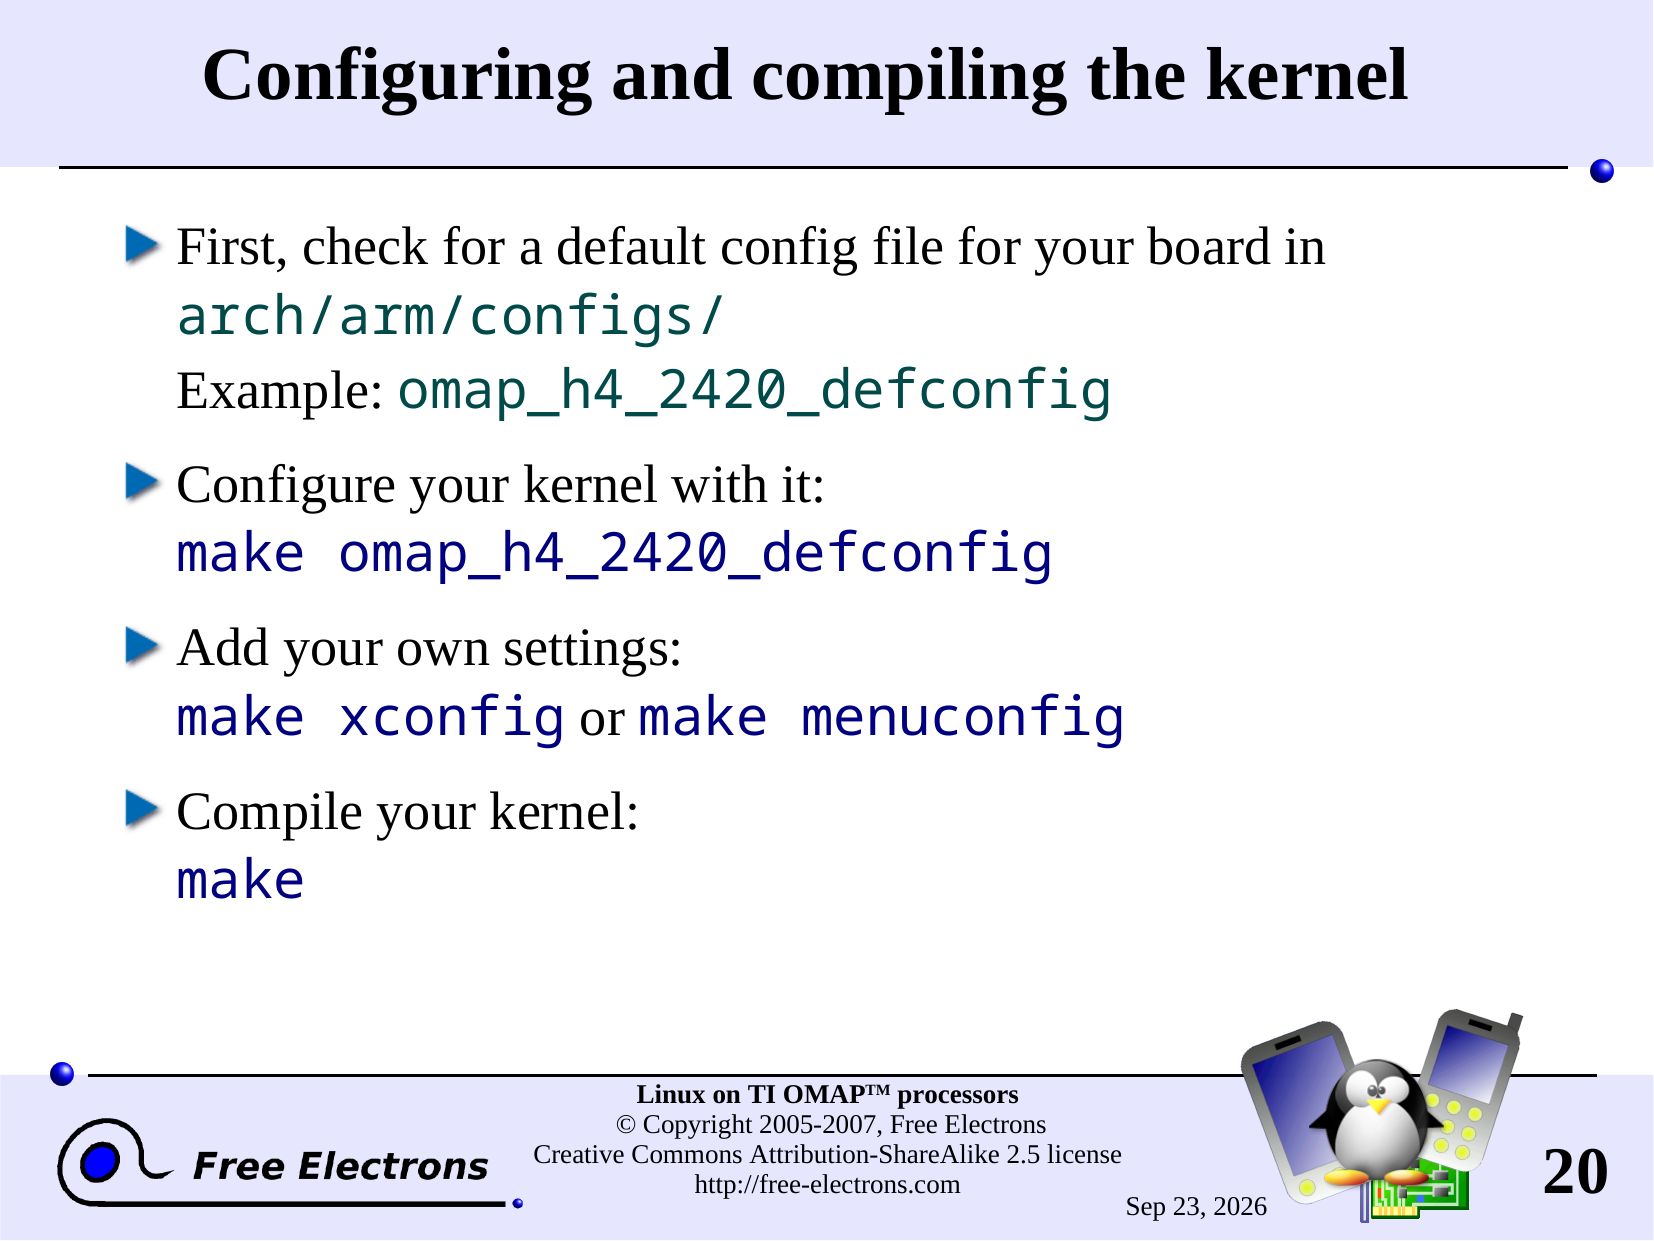

# Configuring and compiling the kernel
First, check for a default config file for your board in
arch/arm/configs/
Example: omap_h4_2420_defconfig
Configure your kernel with it:
make omap_h4_2420_defconfig
Add your own settings:
make xconfig or make menuconfig
Compile your kernel:
make